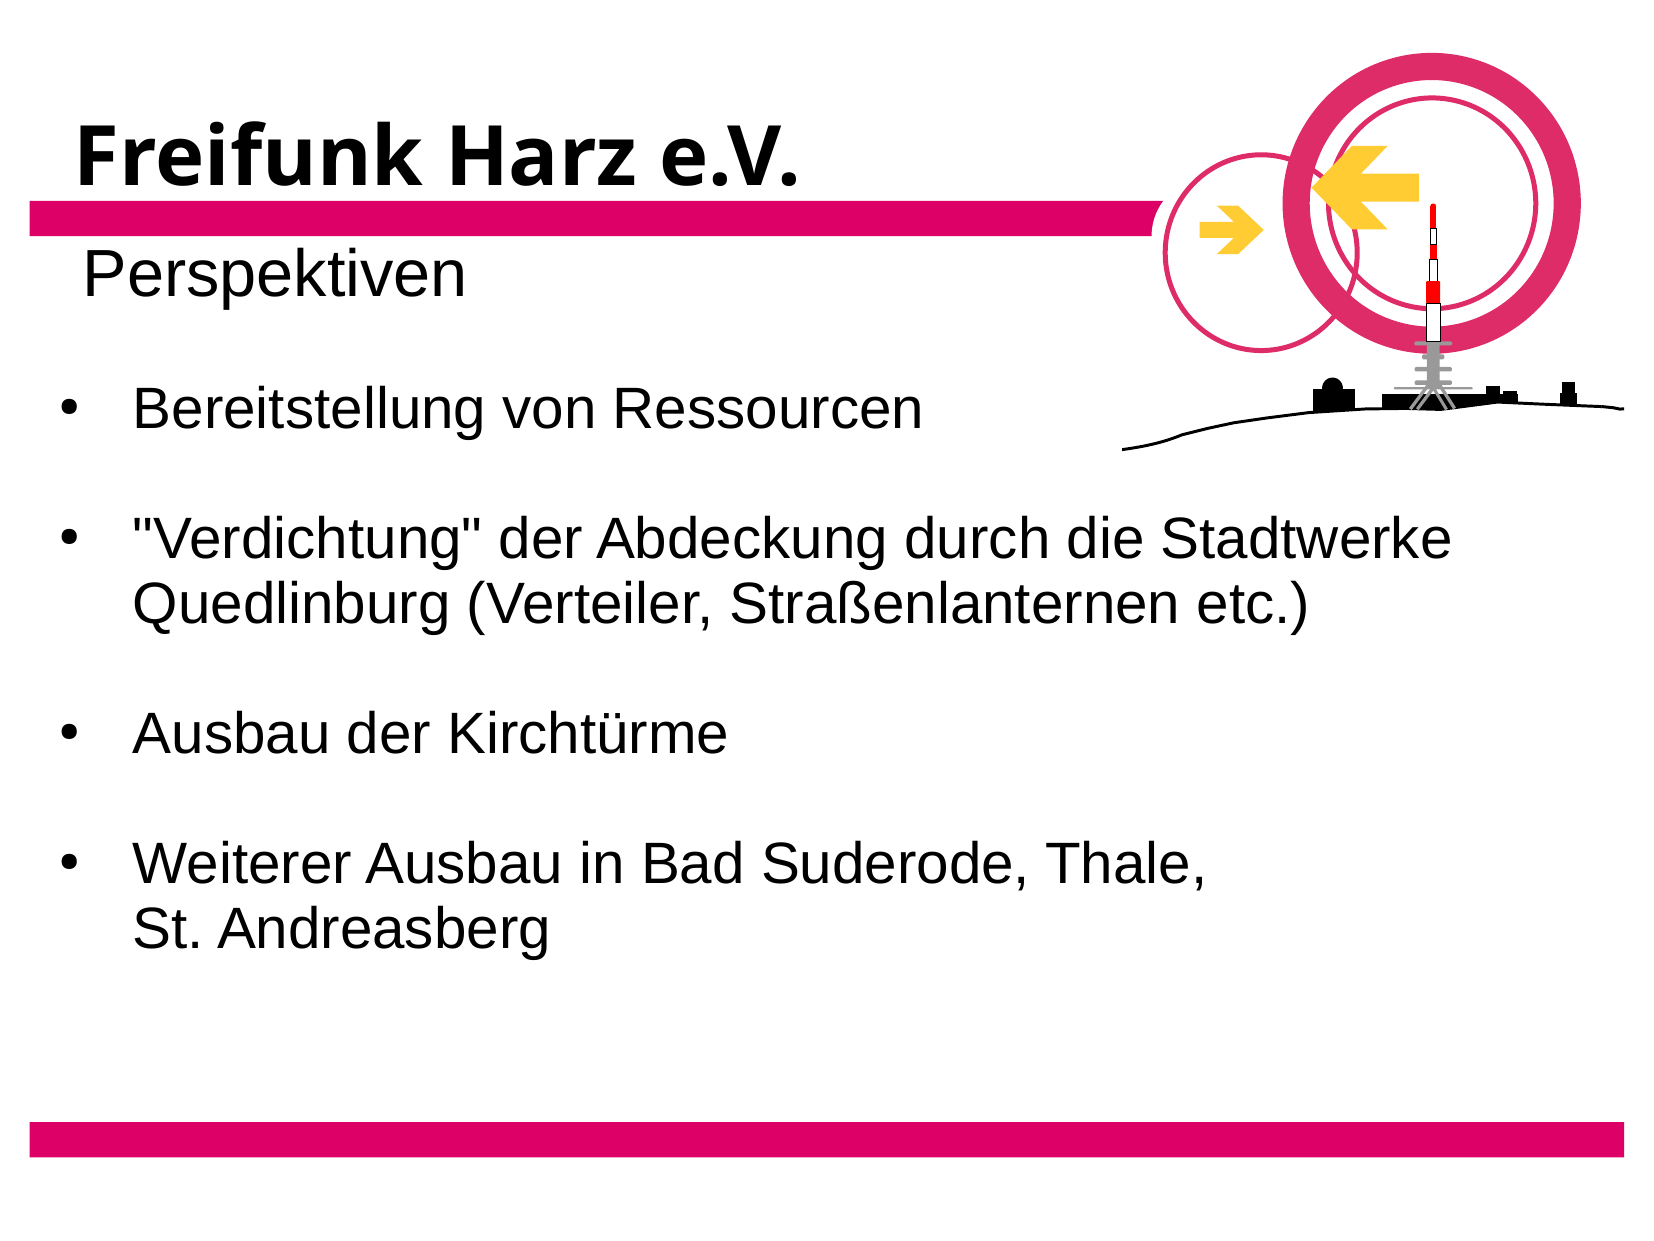

# Perspektiven
 	Bereitstellung von Ressourcen
 	"Verdichtung" der Abdeckung durch die Stadtwerke
	Quedlinburg (Verteiler, Straßenlanternen etc.)
 	Ausbau der Kirchtürme
 	Weiterer Ausbau in Bad Suderode, Thale,
	St. Andreasberg